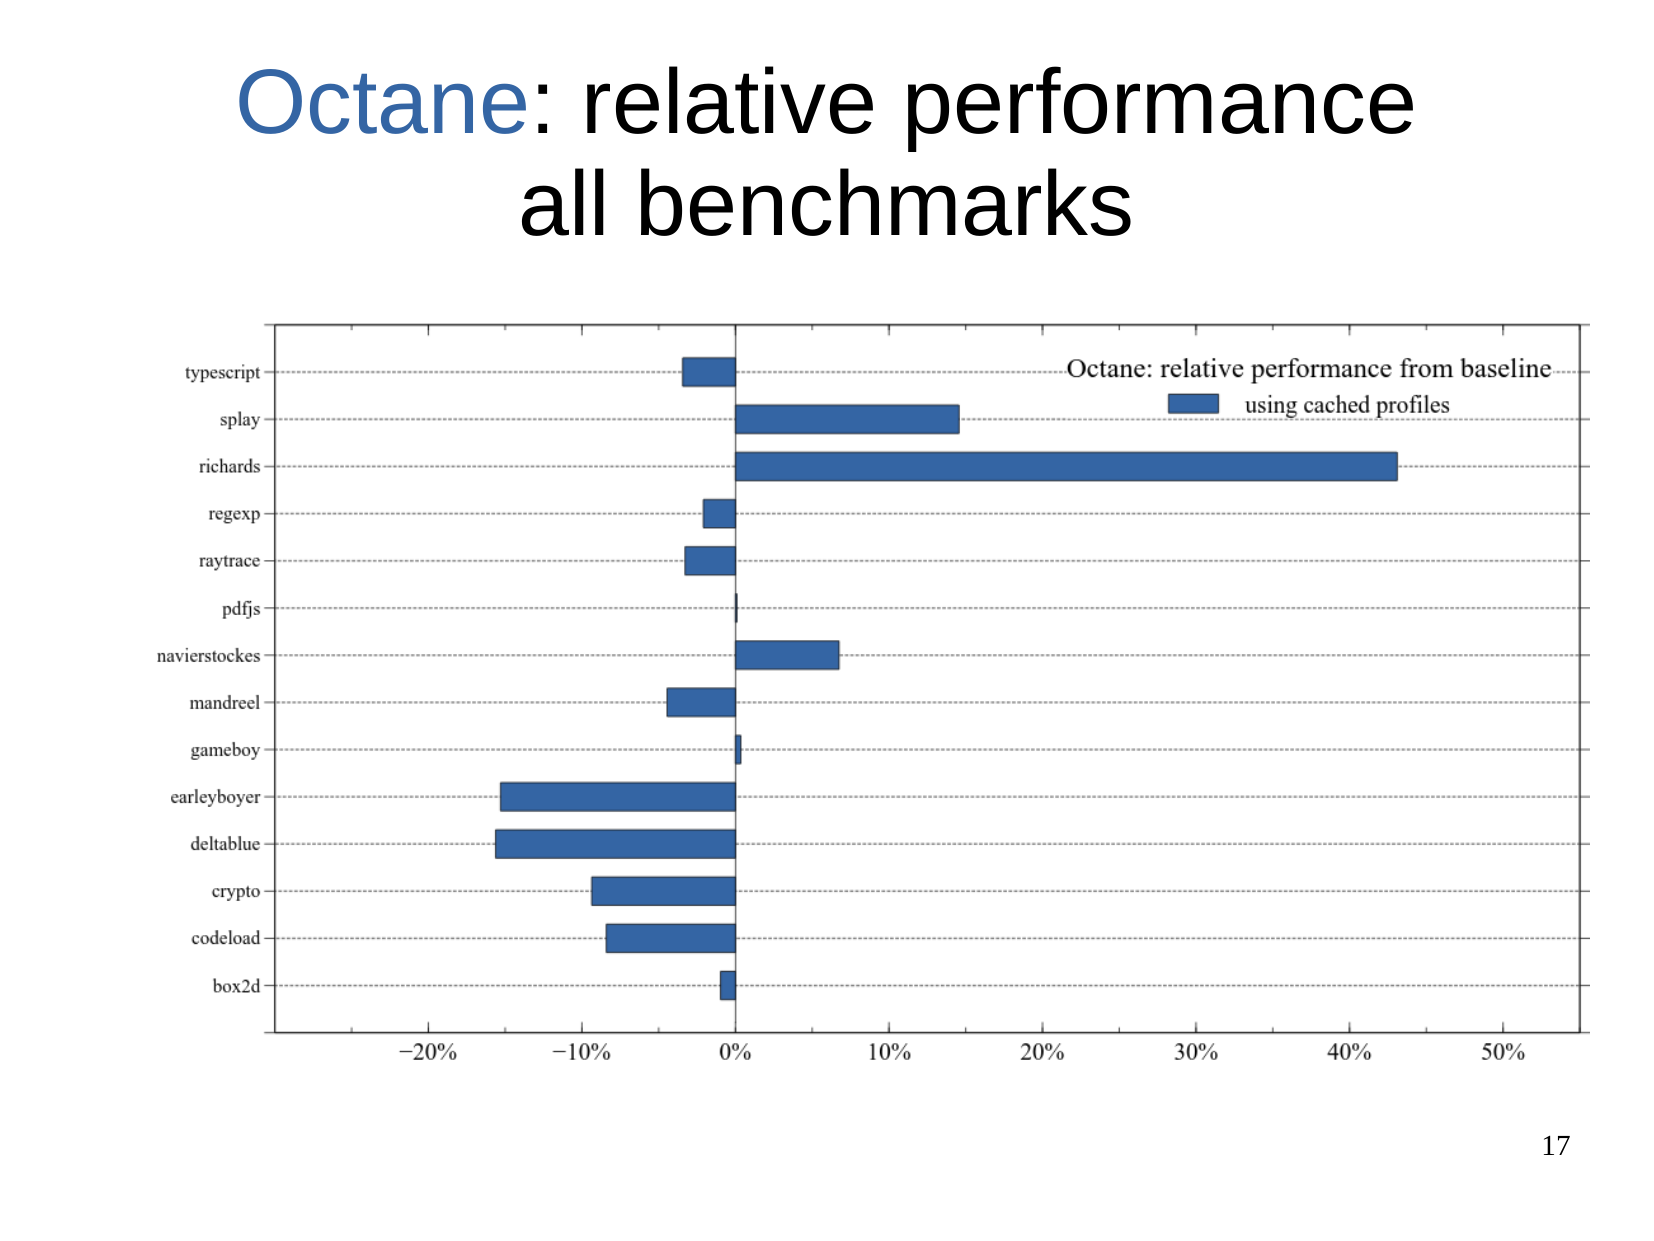

# Octane: relative performance all benchmarks
17